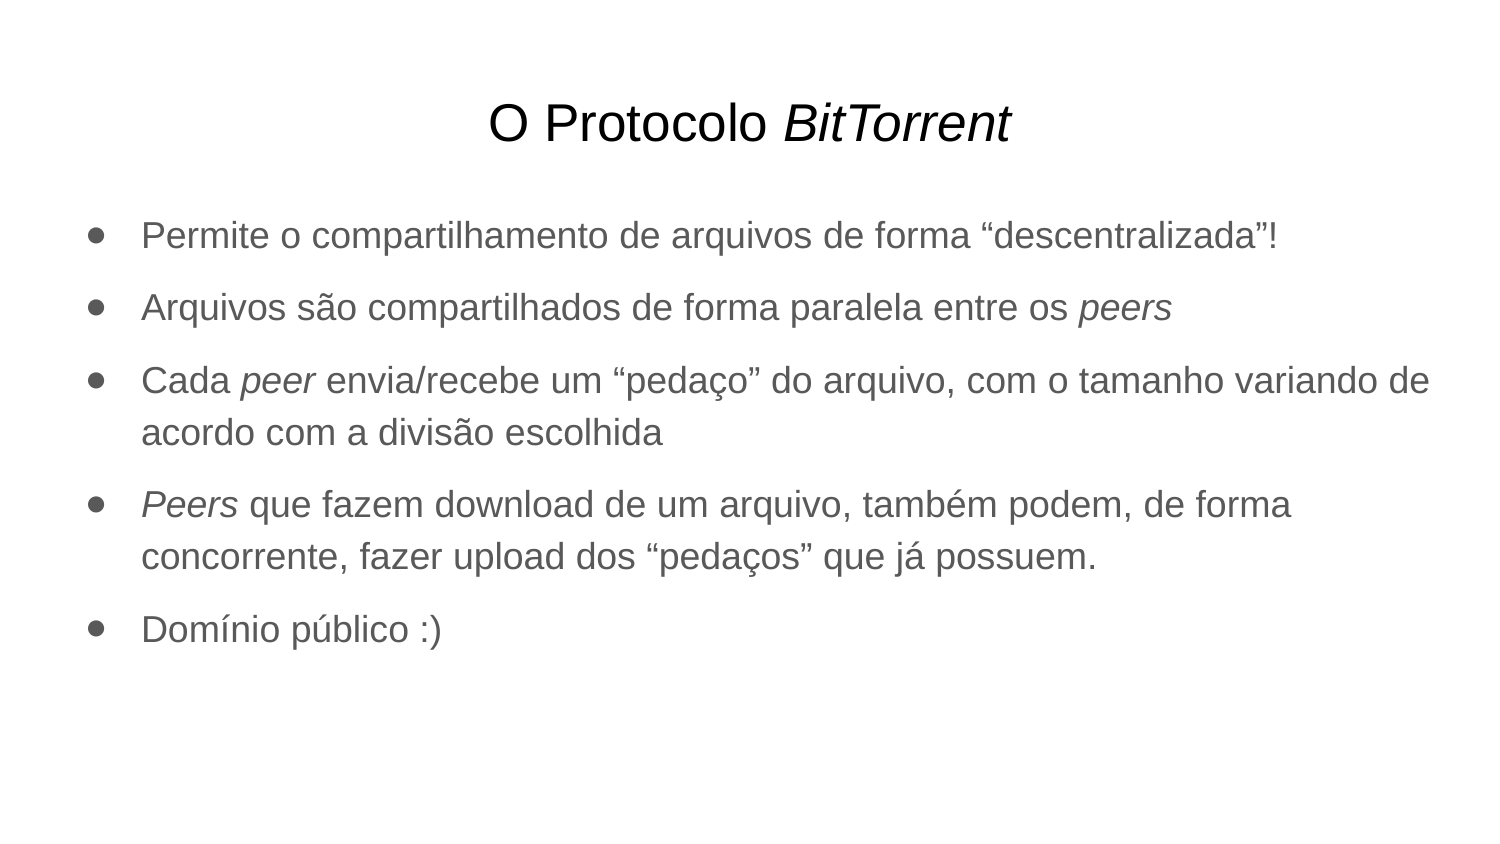

# O Protocolo BitTorrent
Permite o compartilhamento de arquivos de forma “descentralizada”!
Arquivos são compartilhados de forma paralela entre os peers
Cada peer envia/recebe um “pedaço” do arquivo, com o tamanho variando de acordo com a divisão escolhida
Peers que fazem download de um arquivo, também podem, de forma concorrente, fazer upload dos “pedaços” que já possuem.
Domínio público :)